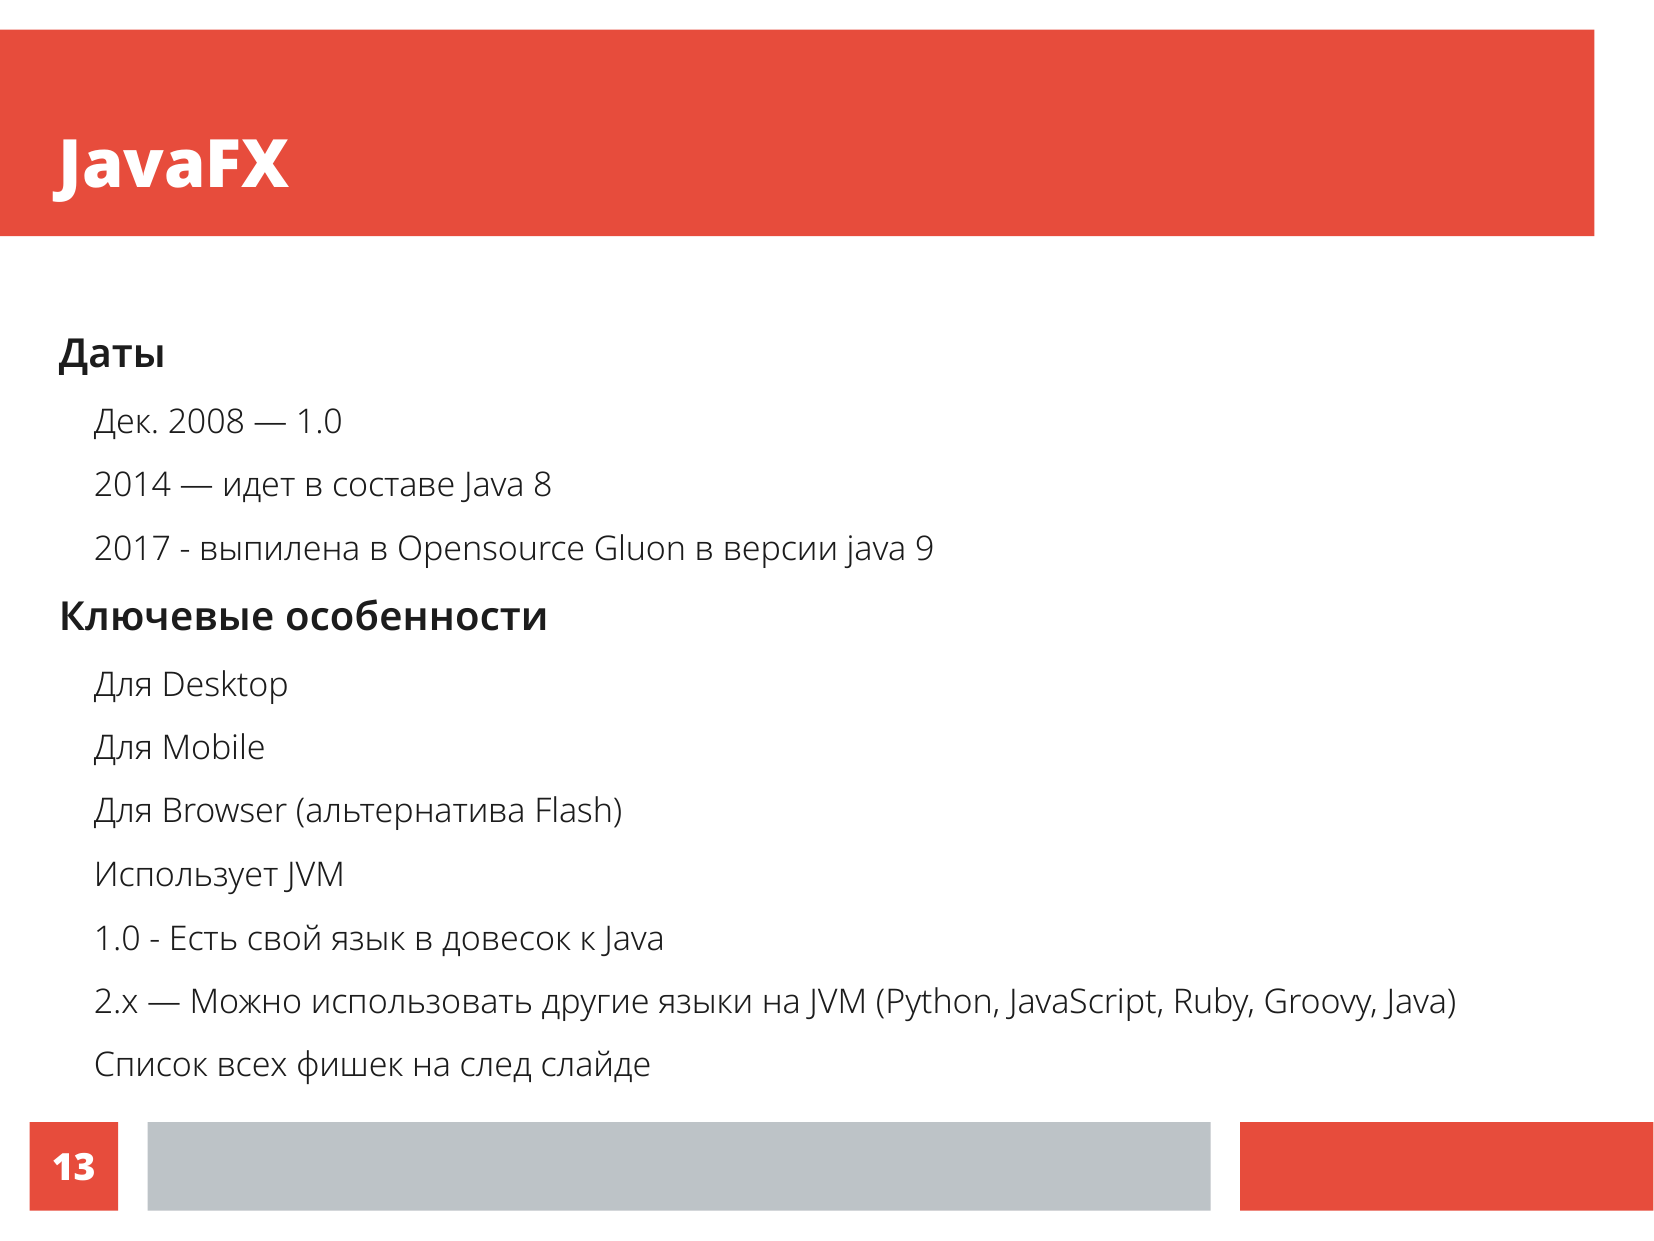

# JavaFX
Даты
Дек. 2008 — 1.0
2014 — идет в составе Java 8
2017 - выпилена в Opensource Gluon в версии java 9
Ключевые особенности
Для Desktop
Для Mobile
Для Browser (альтернатива Flash)
Использует JVM
1.0 - Есть свой язык в довесок к Java
2.x — Можно использовать другие языки на JVM (Python, JavaScript, Ruby, Groovy, Java)
Список всех фишек на след слайде
13